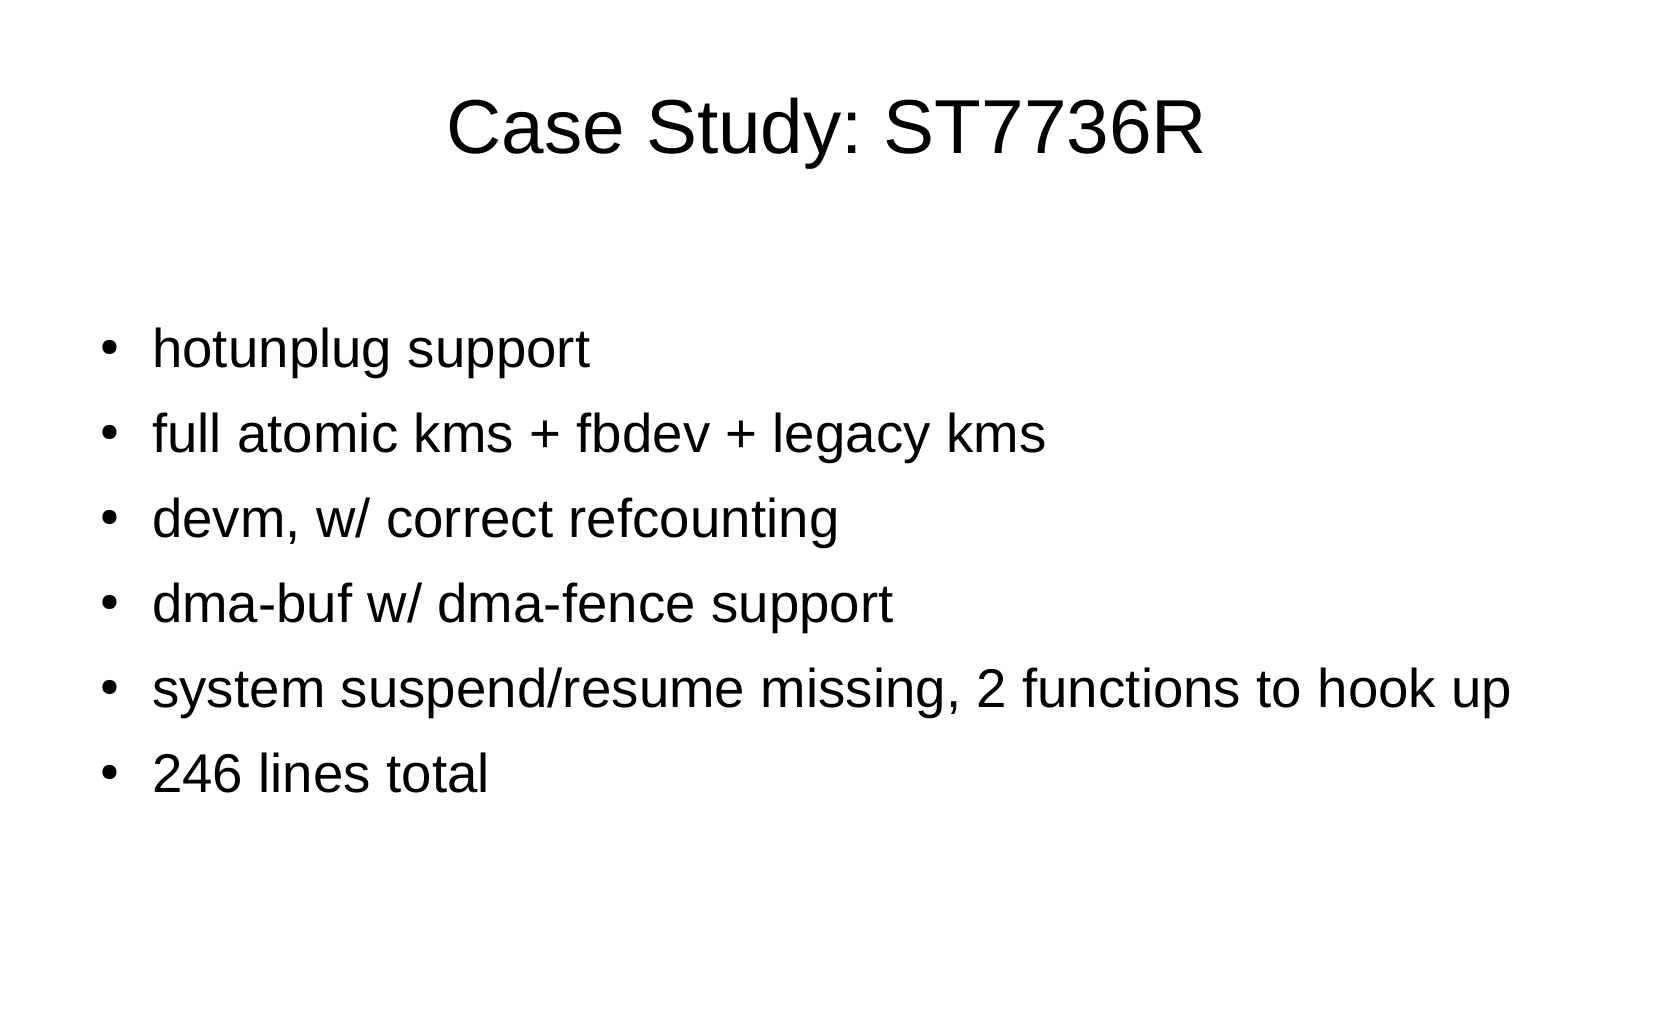

# Case Study: ST7736R
hotunplug support
full atomic kms + fbdev + legacy kms
devm, w/ correct refcounting
dma-buf w/ dma-fence support
system suspend/resume missing, 2 functions to hook up
246 lines total